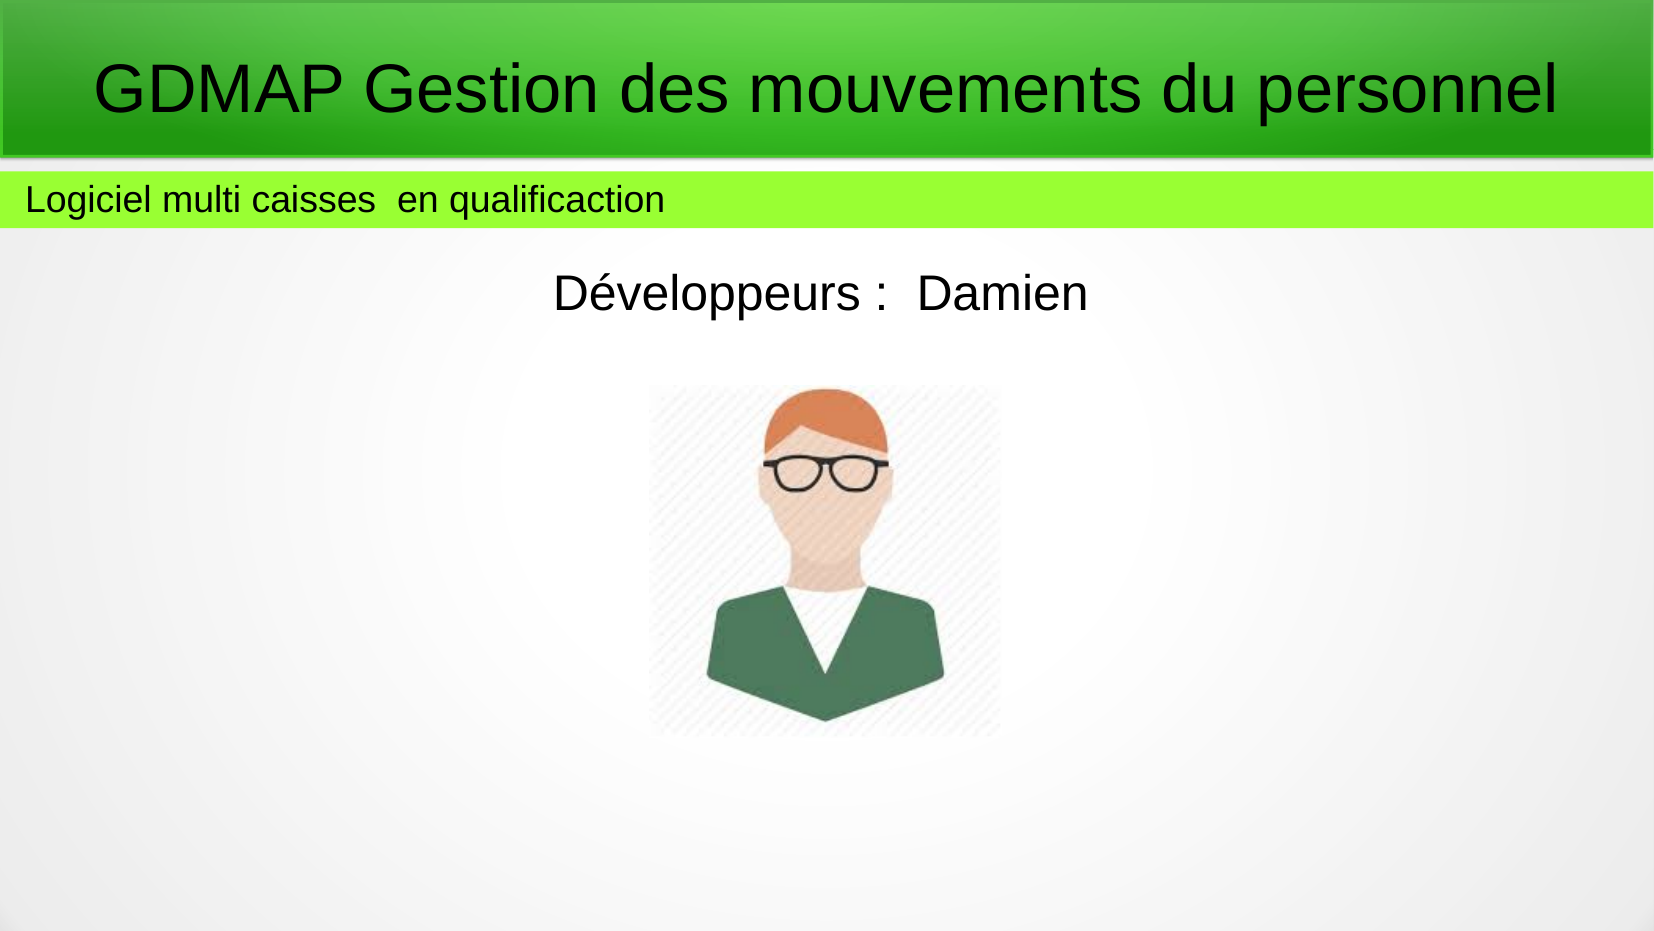

# GDMAP Gestion des mouvements du personnel
 Logiciel multi caisses en qualificaction
Développeurs : Damien